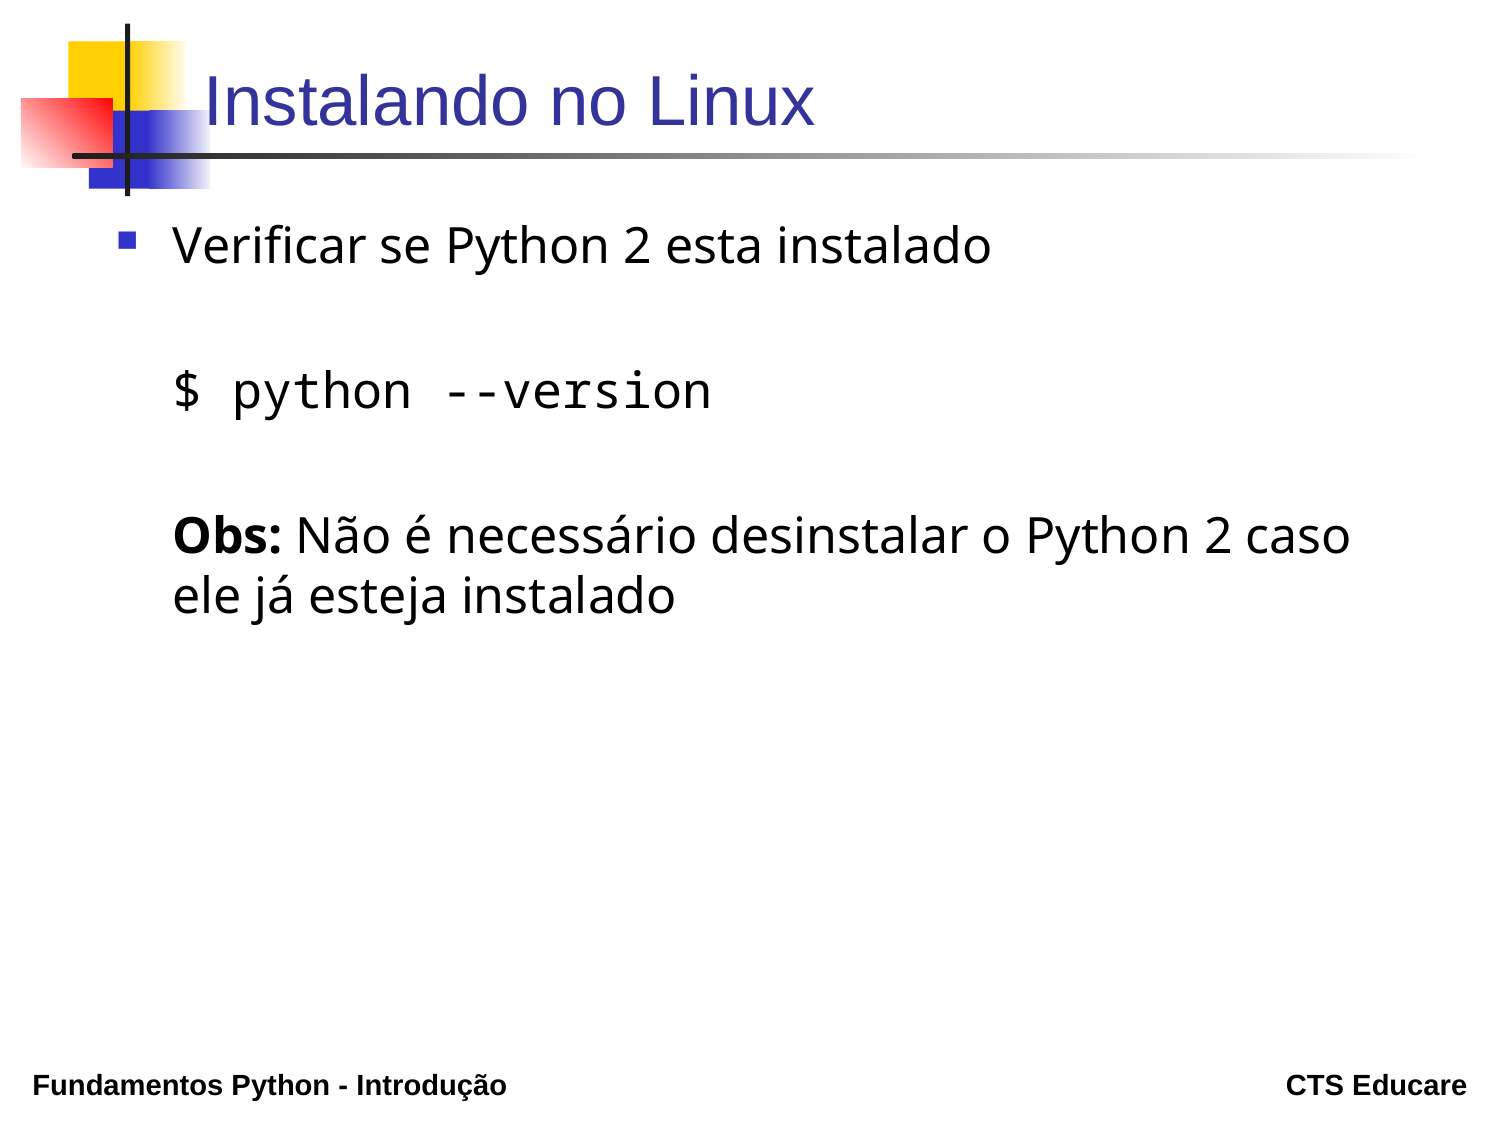

# Instalando no Linux
Verificar se Python 2 esta instalado
$ python --version
Obs: Não é necessário desinstalar o Python 2 caso ele já esteja instalado